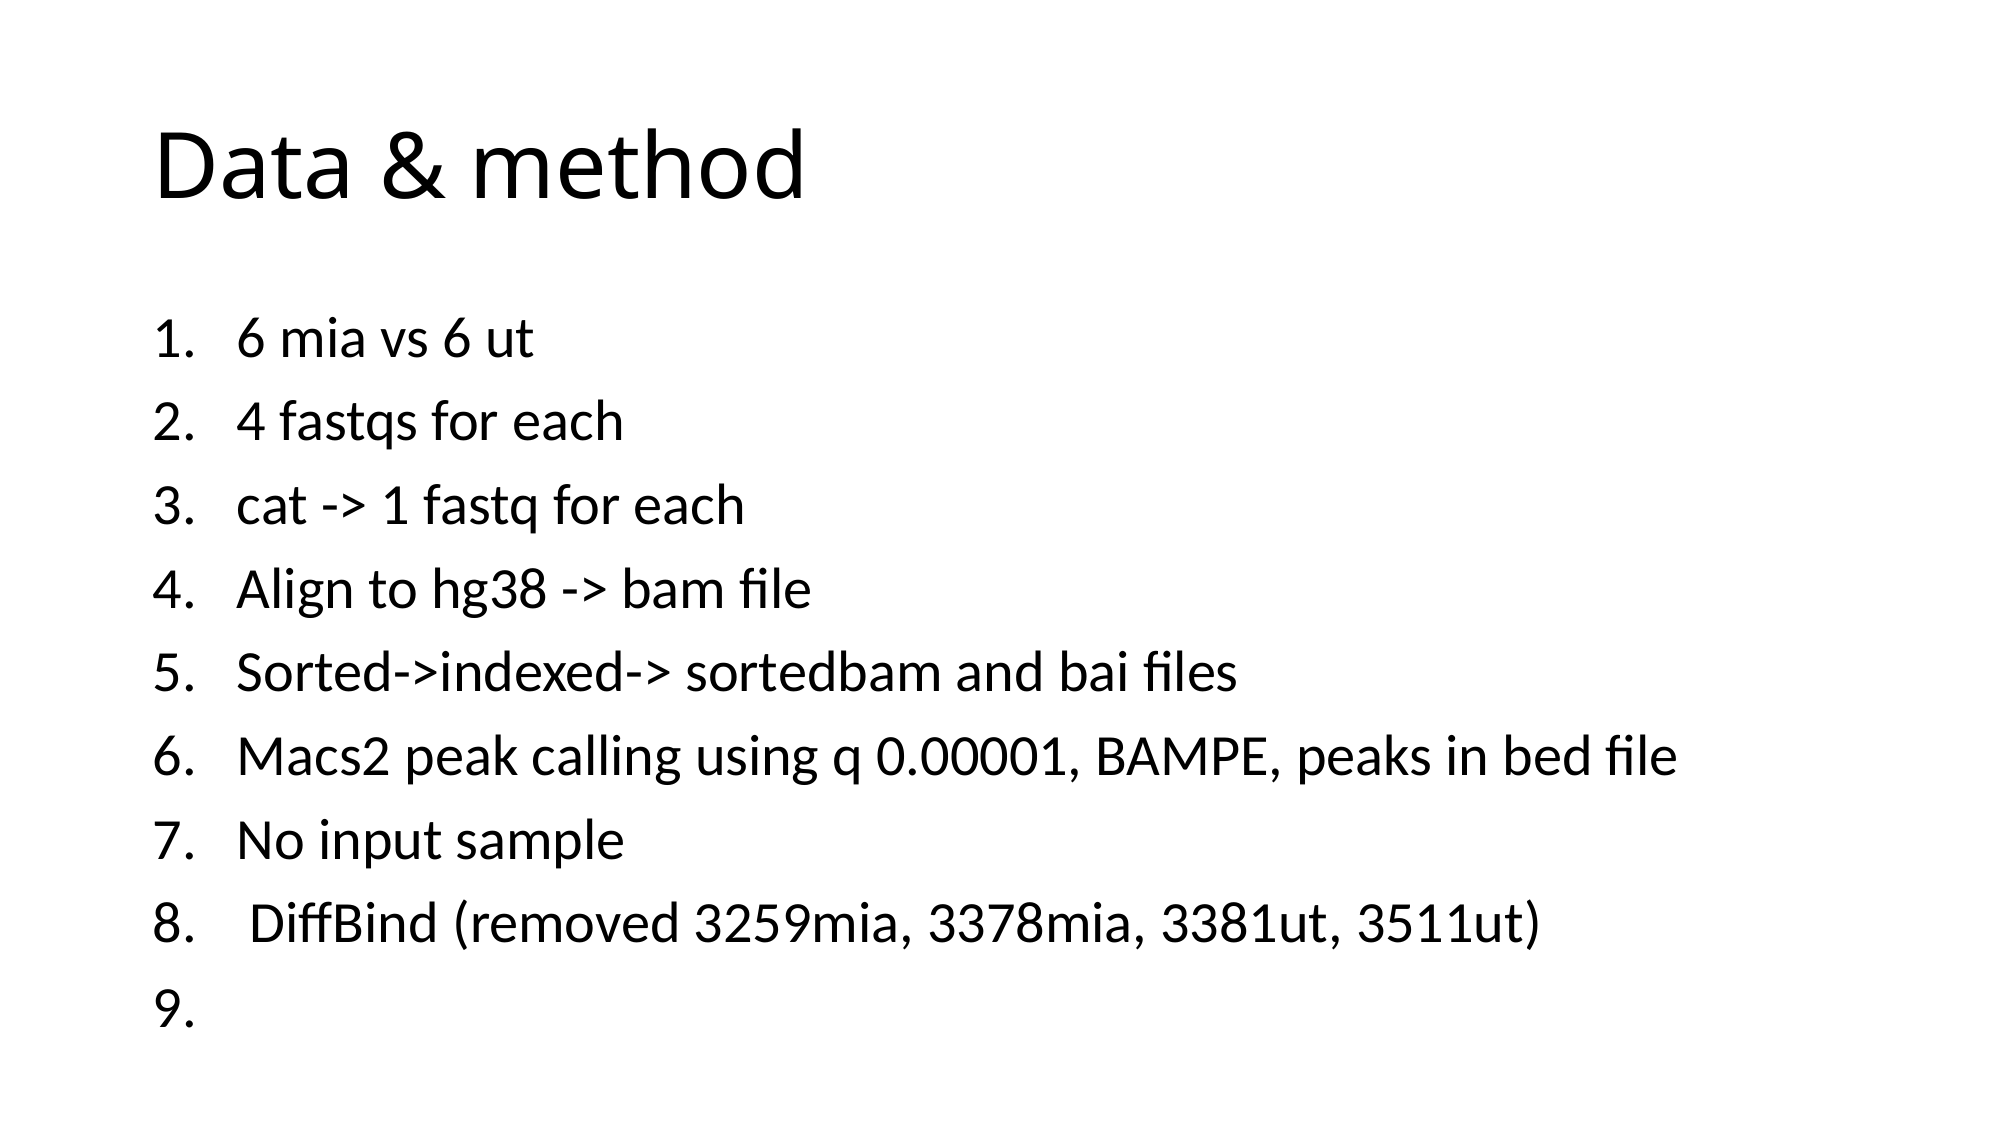

# Data & method
6 mia vs 6 ut
4 fastqs for each
cat -> 1 fastq for each
Align to hg38 -> bam file
Sorted->indexed-> sortedbam and bai files
Macs2 peak calling using q 0.00001, BAMPE, peaks in bed file
No input sample
 DiffBind (removed 3259mia, 3378mia, 3381ut, 3511ut)